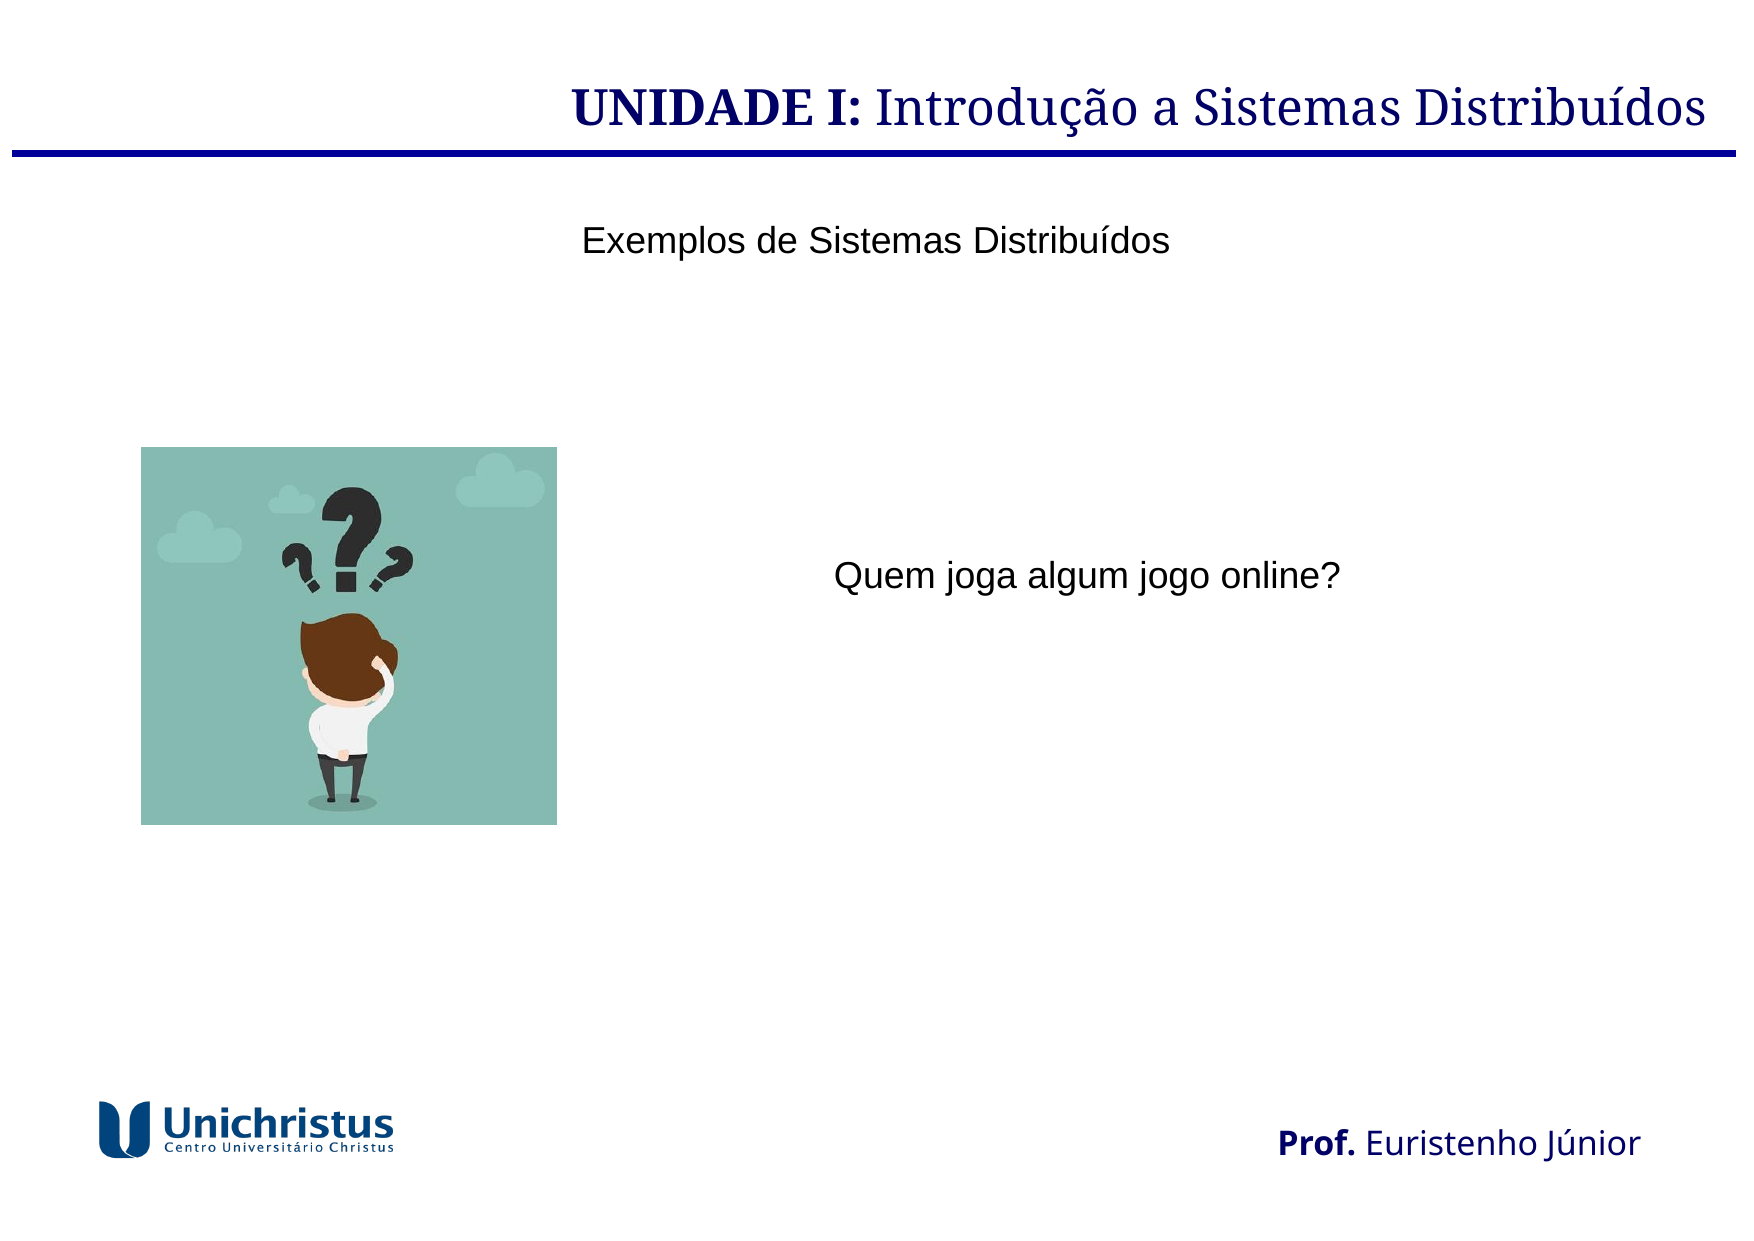

UNIDADE I: Introdução a Sistemas Distribuídos
# Exemplos de Sistemas Distribuídos
Quem joga algum jogo online?
Prof. Euristenho Júnior